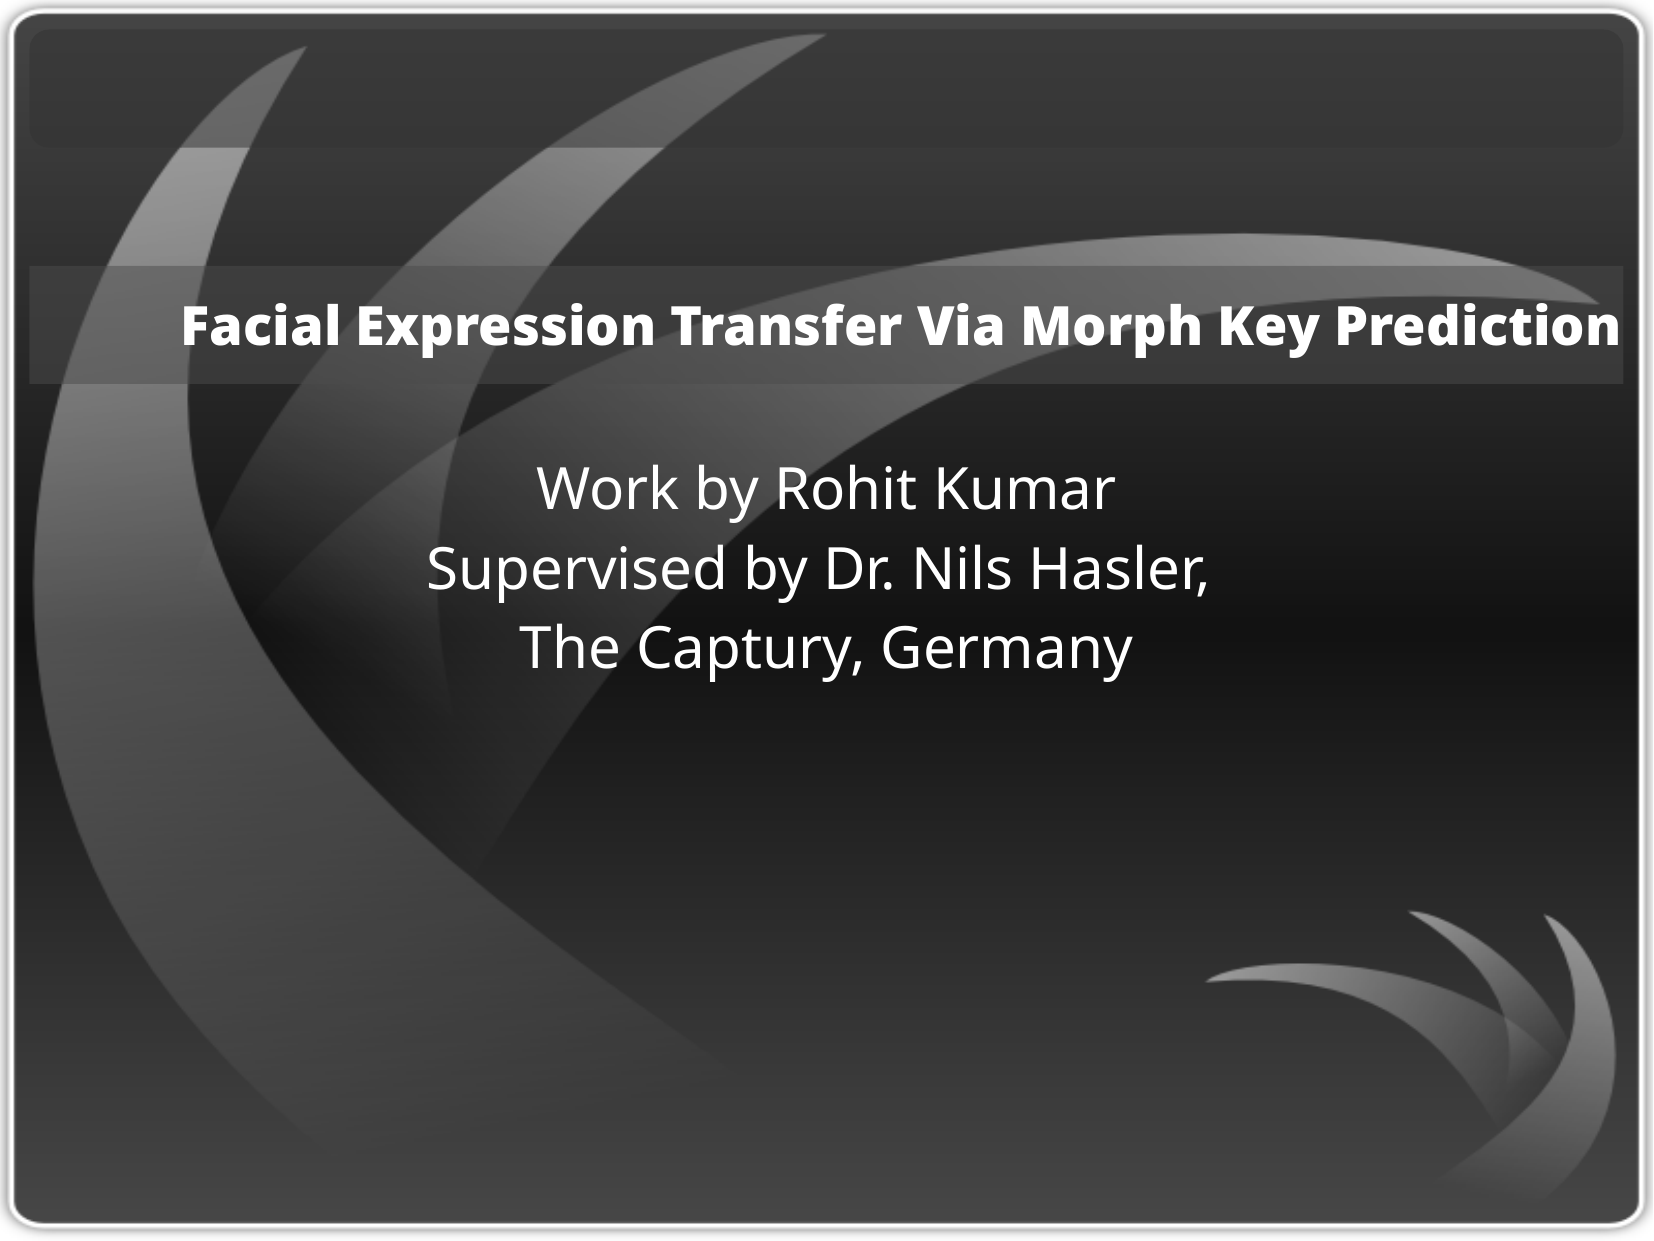

Work by Rohit Kumar
Supervised by Dr. Nils Hasler,
The Captury, Germany
# Facial Expression Transfer Via Morph Key Prediction